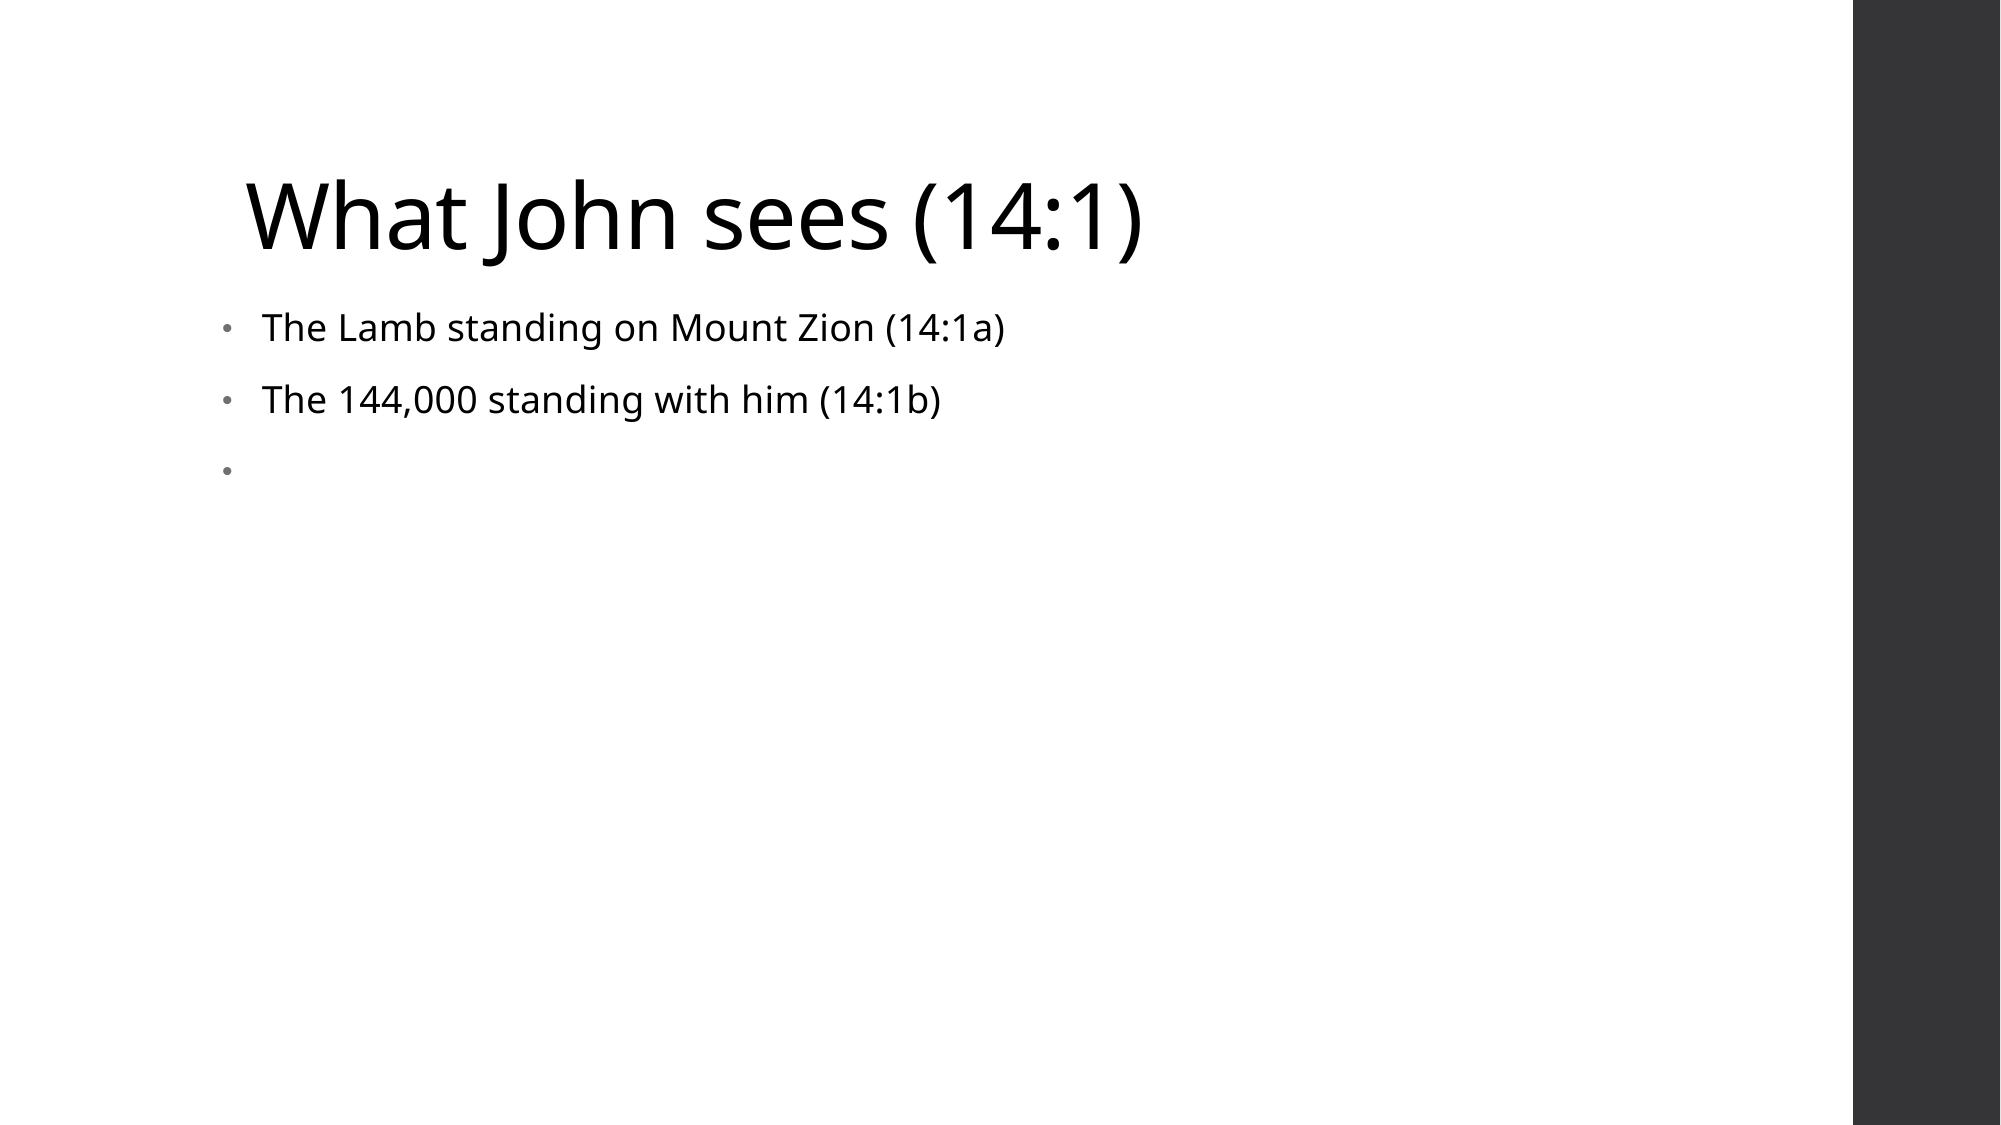

# What John sees (14:1)
 The Lamb standing on Mount Zion (14:1a)
 The 144,000 standing with him (14:1b)